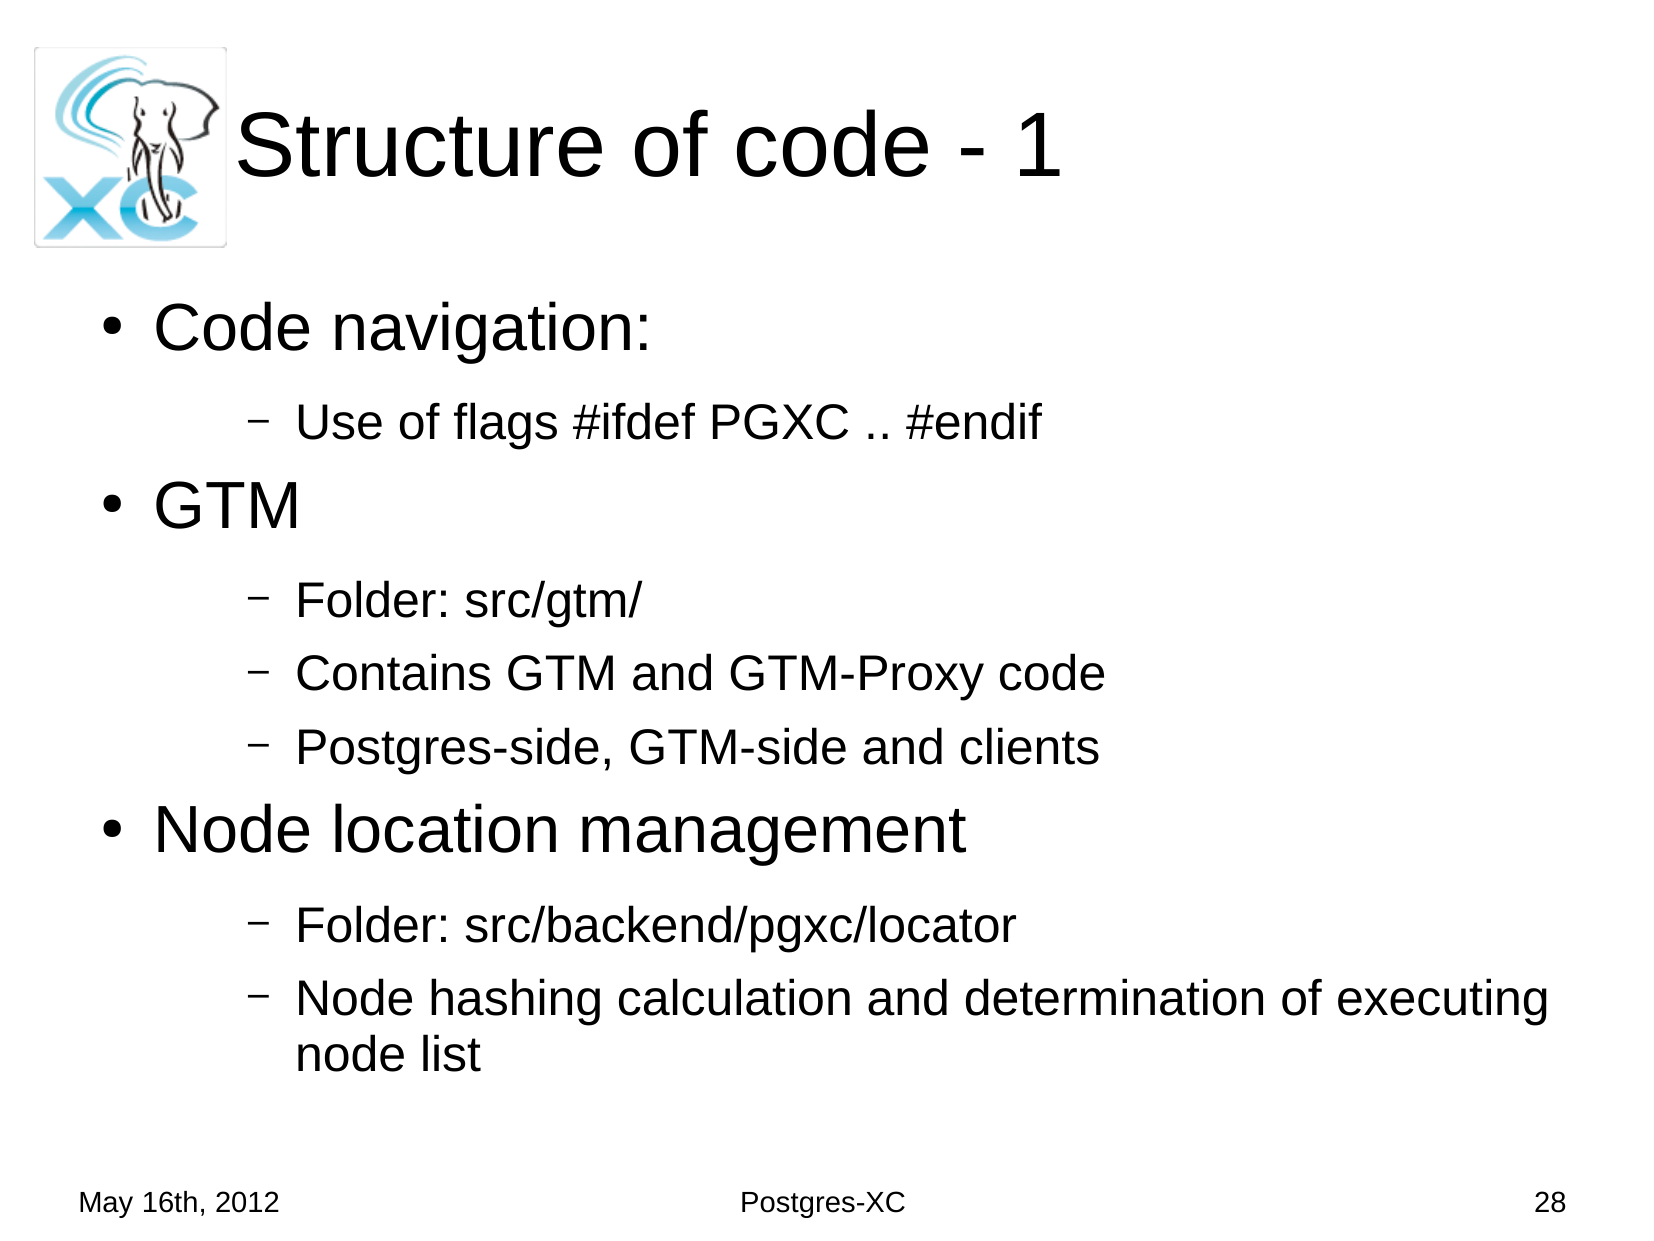

# Structure of code - 1
Code navigation:
Use of flags #ifdef PGXC .. #endif
GTM
Folder: src/gtm/
Contains GTM and GTM-Proxy code
Postgres-side, GTM-side and clients
Node location management
Folder: src/backend/pgxc/locator
Node hashing calculation and determination of executing node list
28